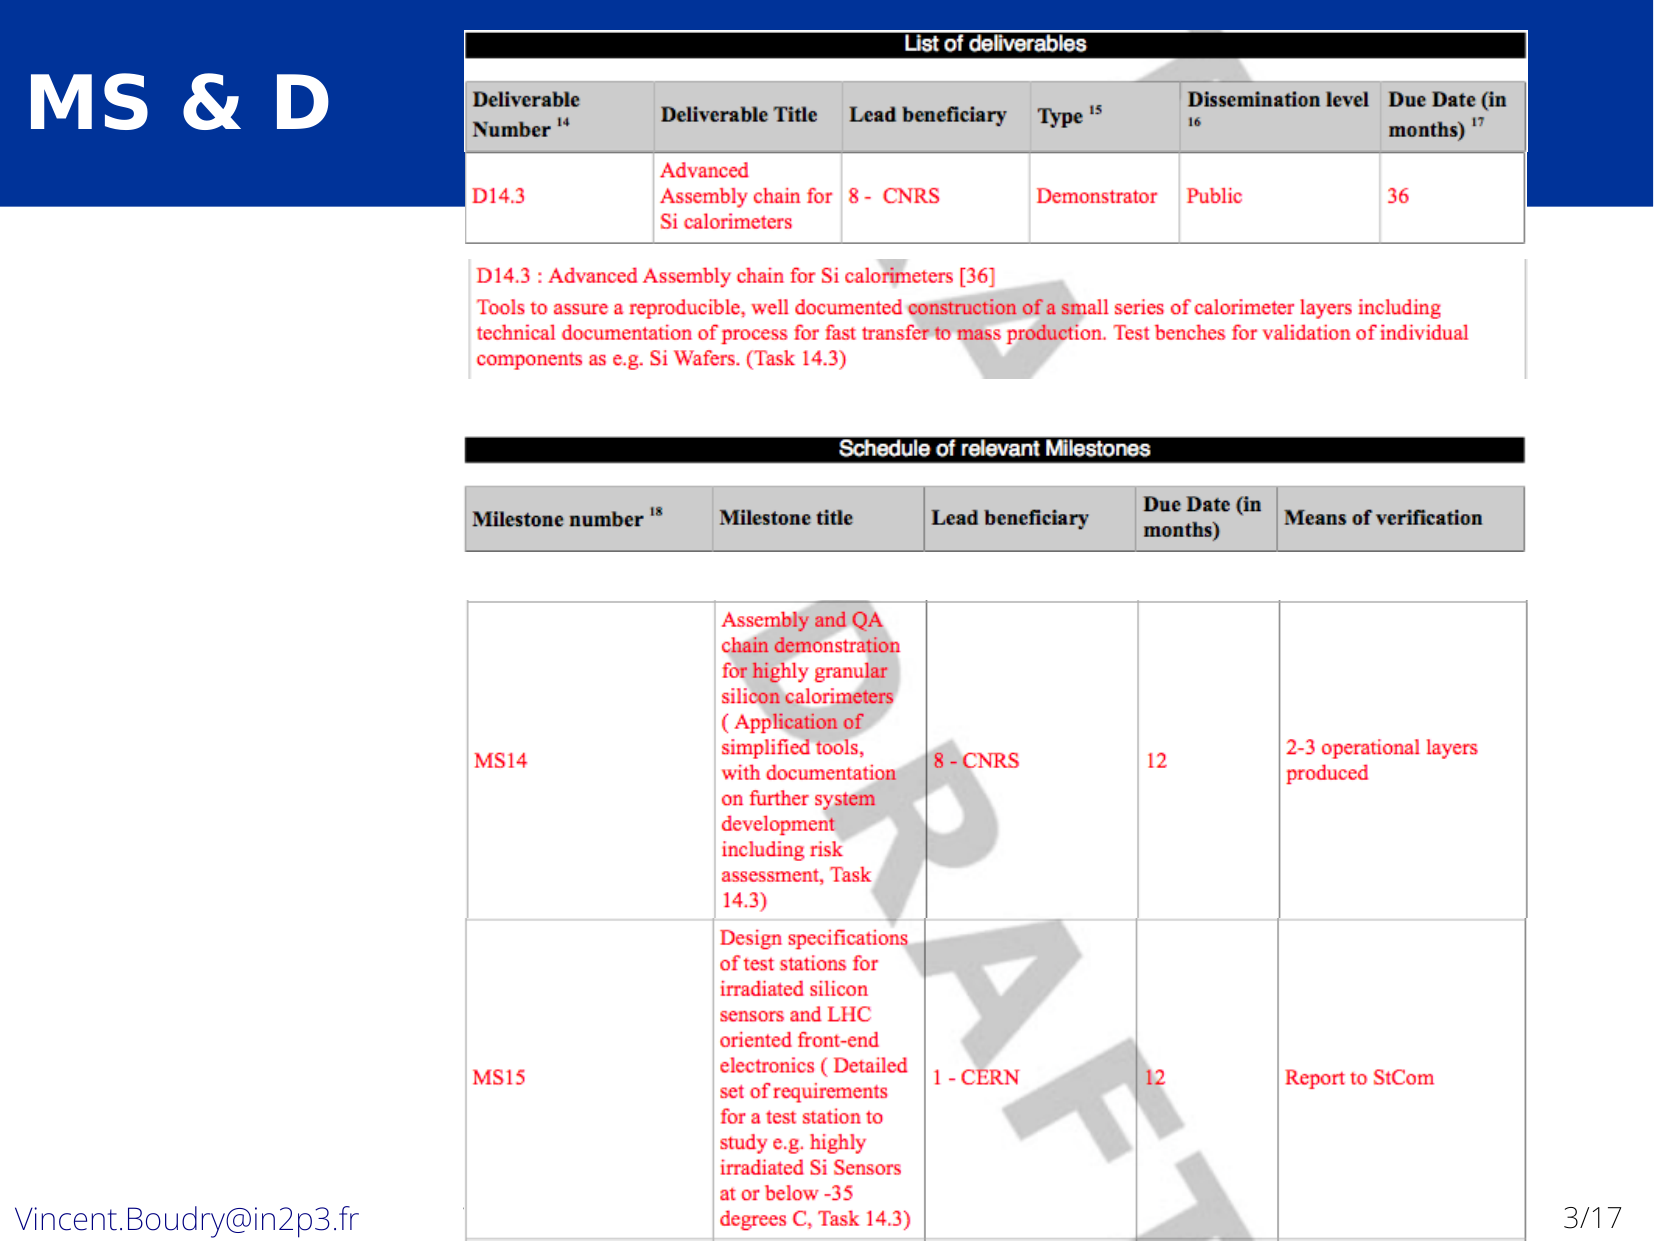

# MS & D
WP14.4 Si calo | AIDA-2020 WP14 face2face meeting | 27/02/2016
3